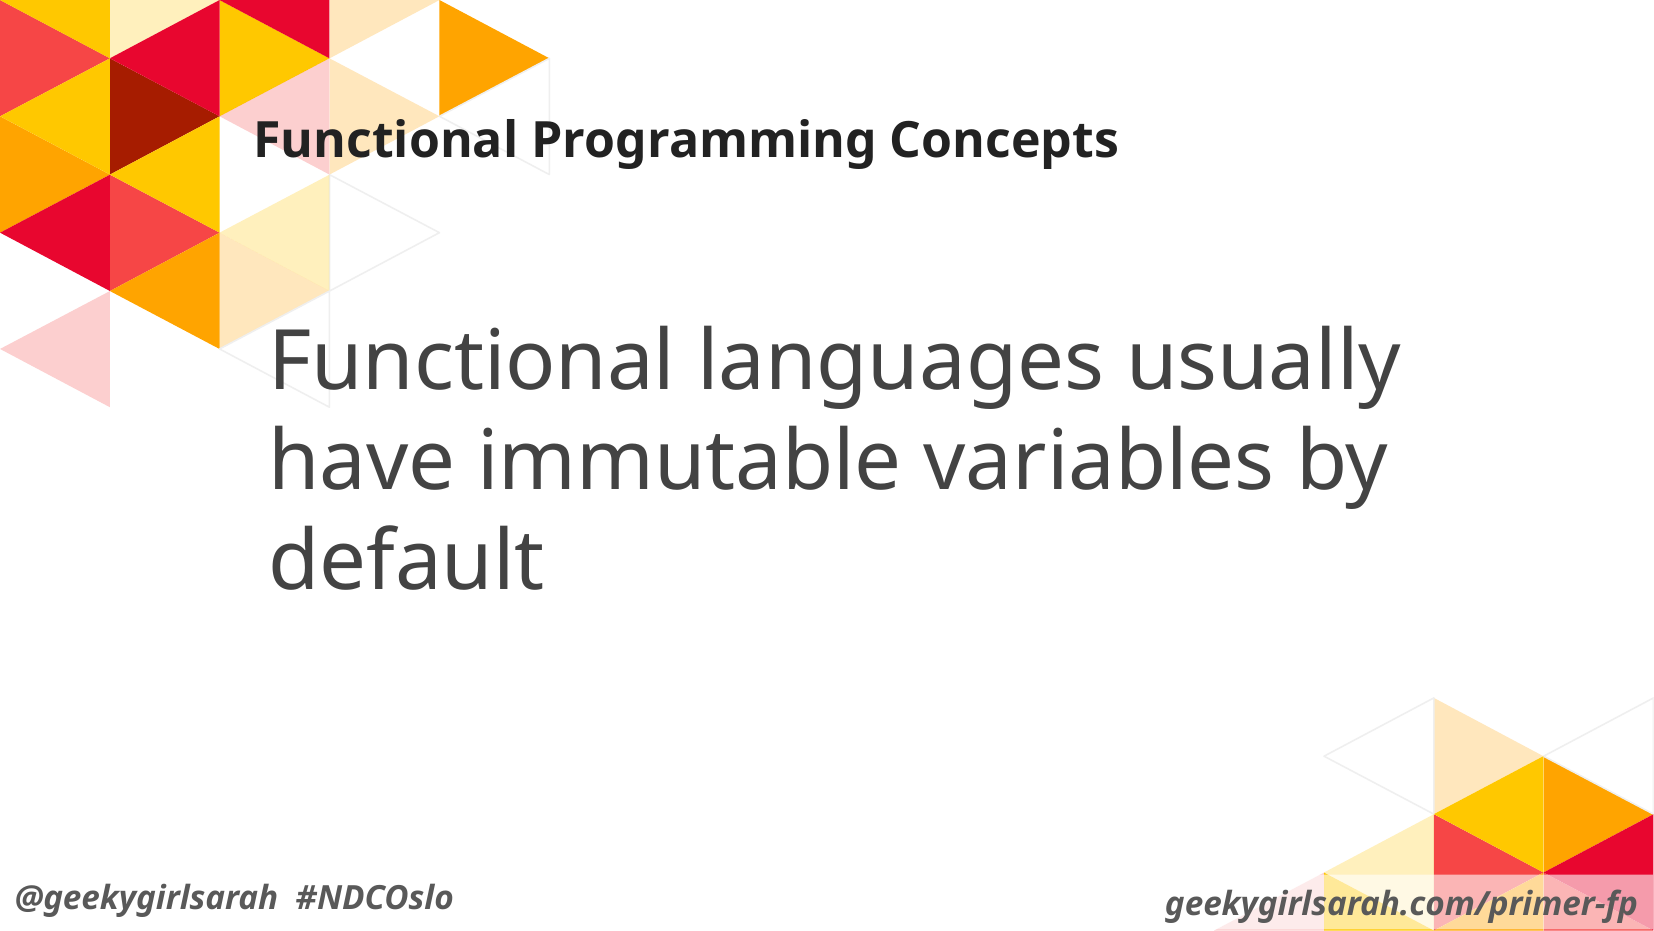

# Functional Programming Concepts
Functional languages usually have immutable variables by default